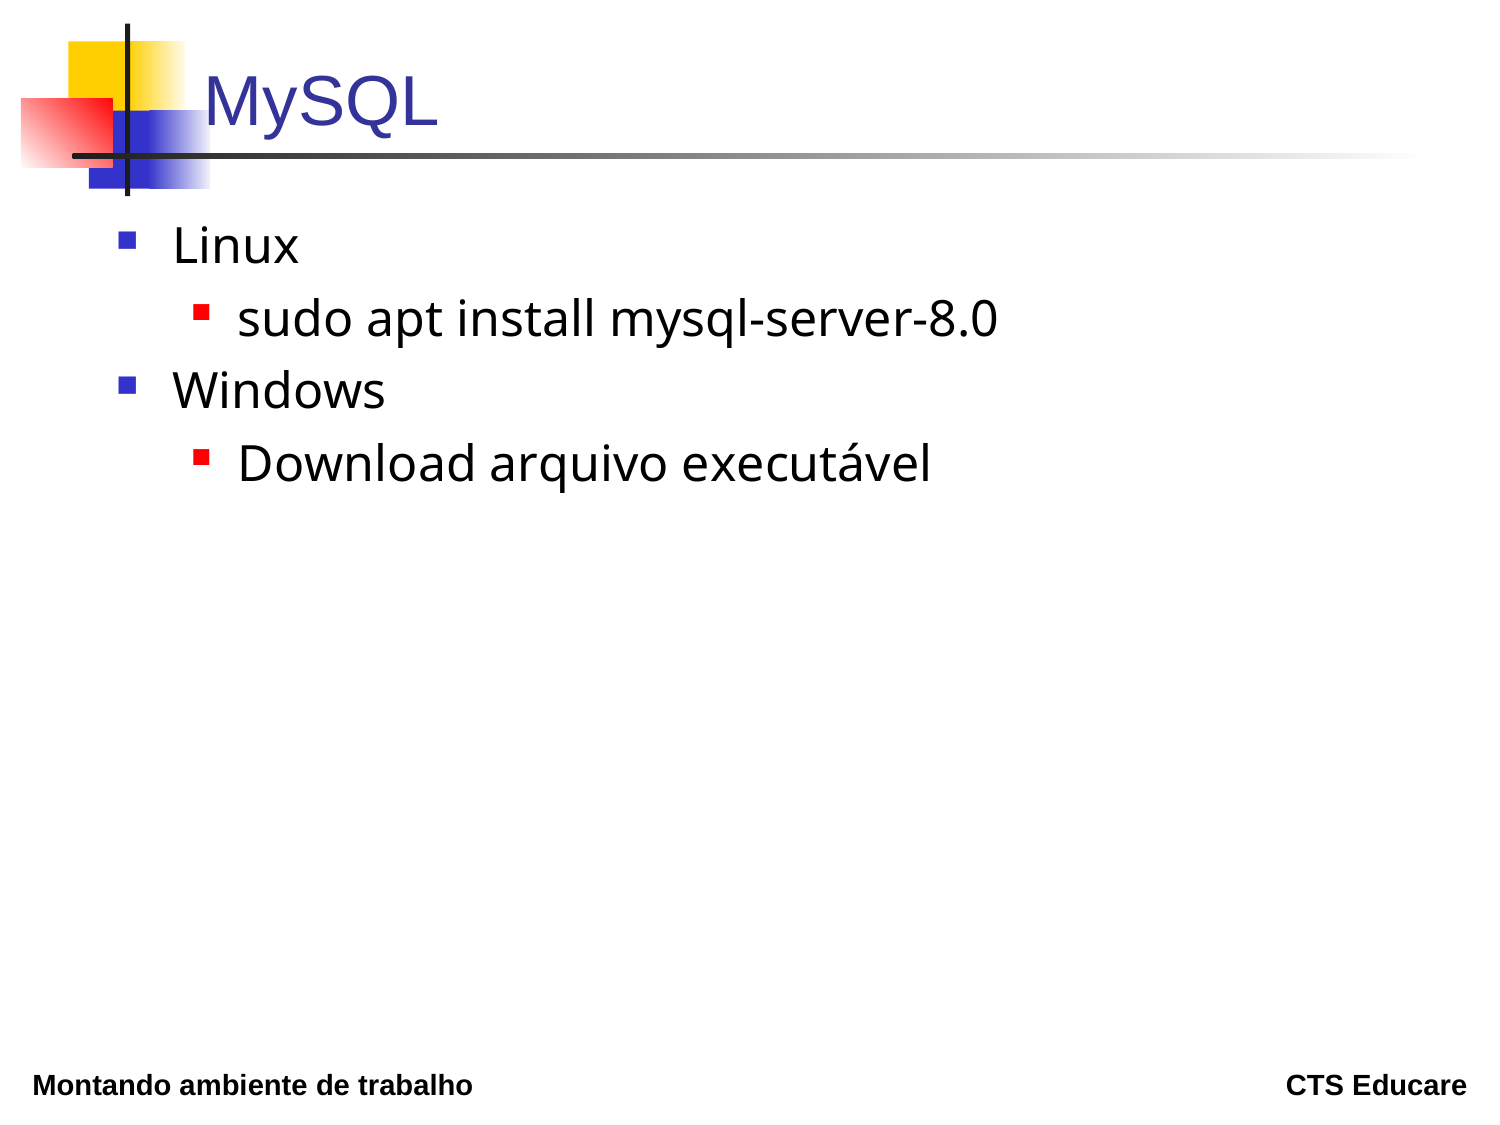

# MySQL
Linux
sudo apt install mysql-server-8.0
Windows
Download arquivo executável